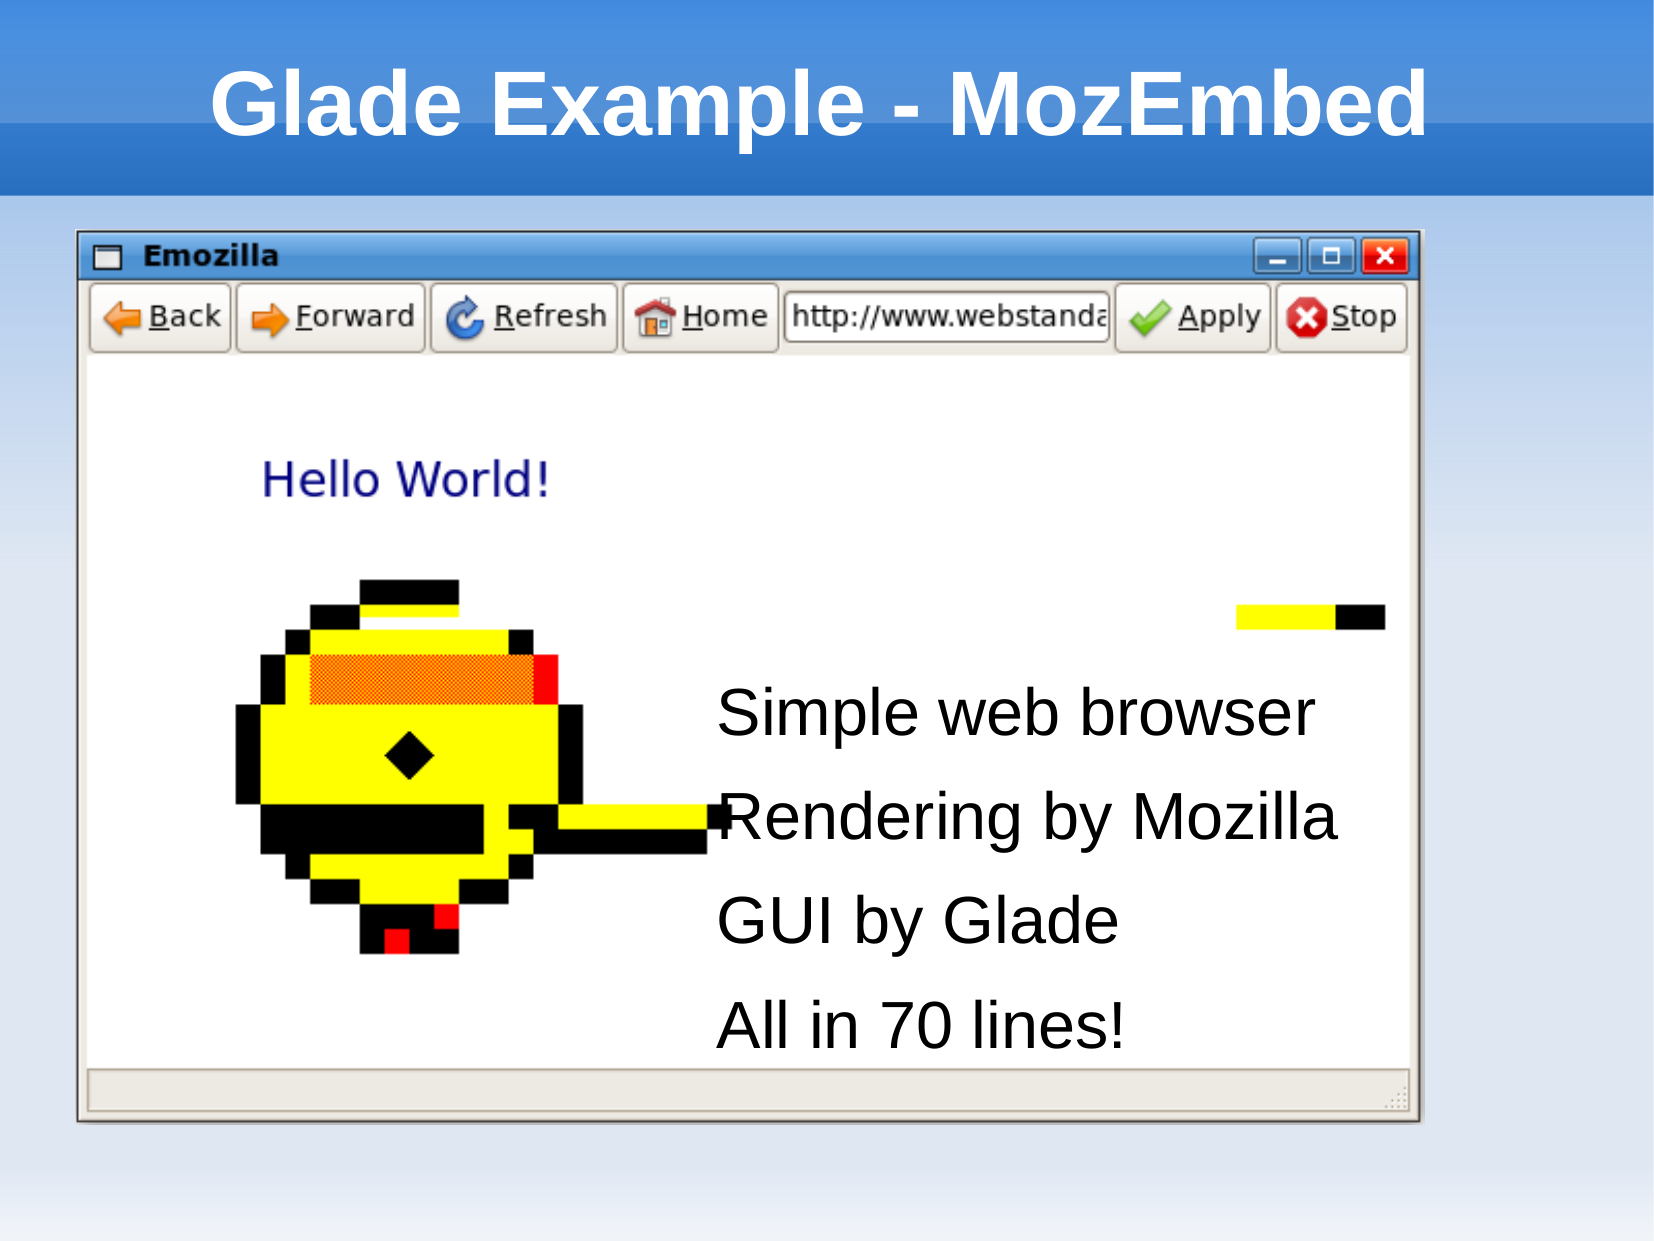

# Glade Example - MozEmbed
Simple web browser
Rendering by Mozilla
GUI by Glade
All in 70 lines!